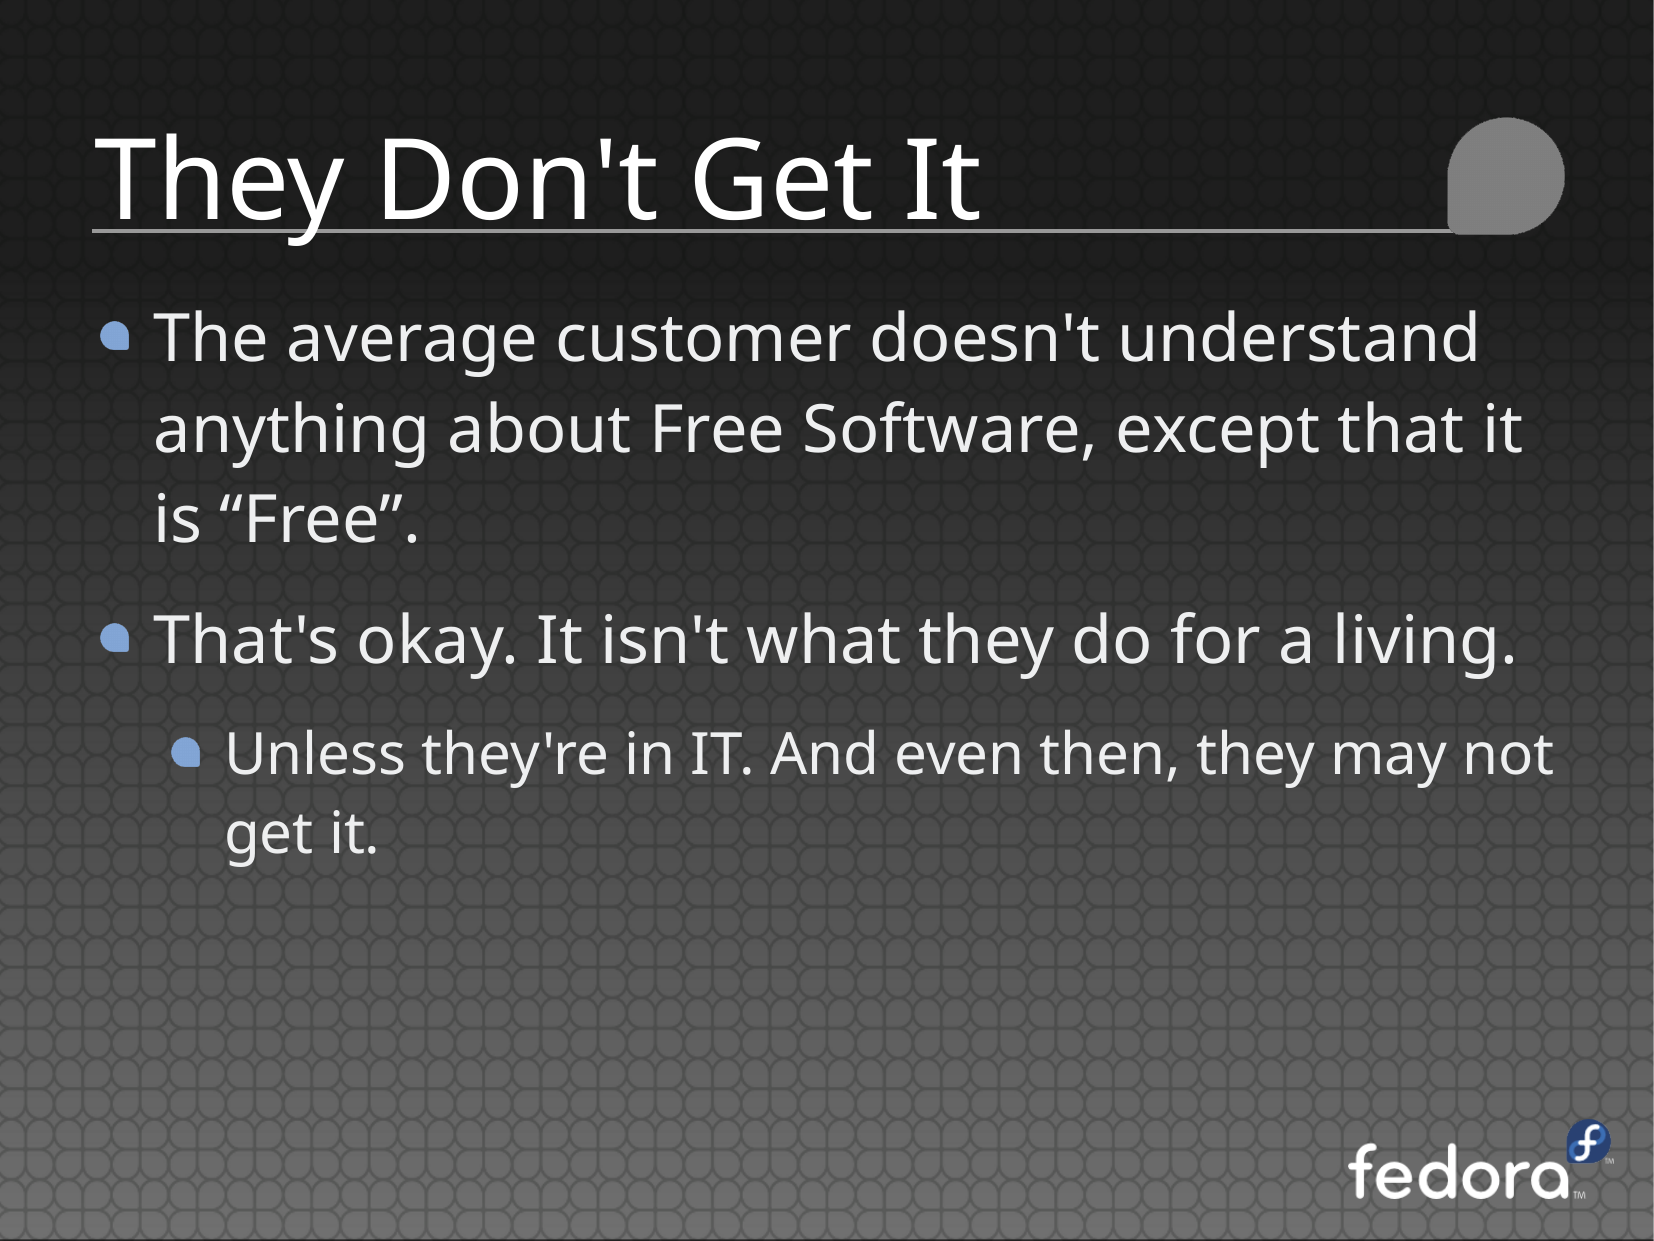

They Don't Get It
# The average customer doesn't understand anything about Free Software, except that it is “Free”.
That's okay. It isn't what they do for a living.
Unless they're in IT. And even then, they may not get it.